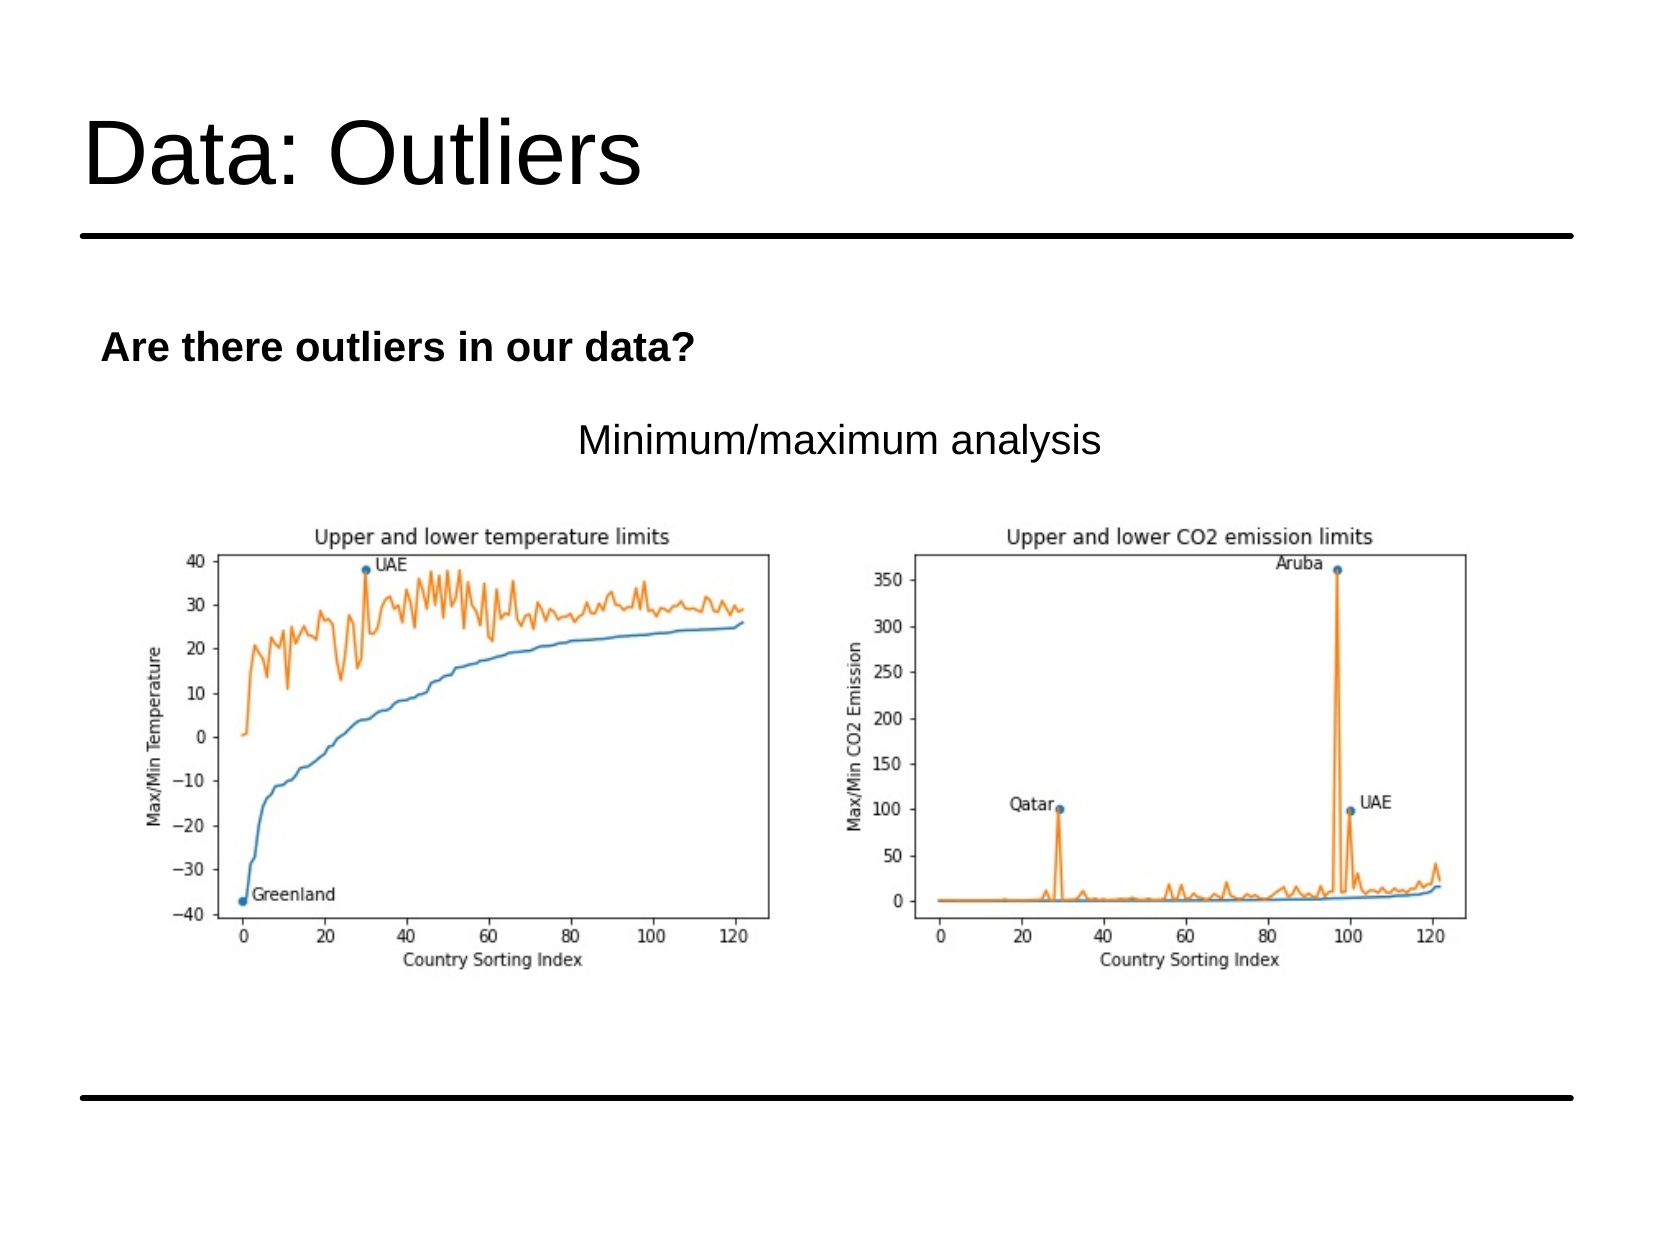

# Data: Outliers
Are there outliers in our data?
						 Minimum/maximum analysis